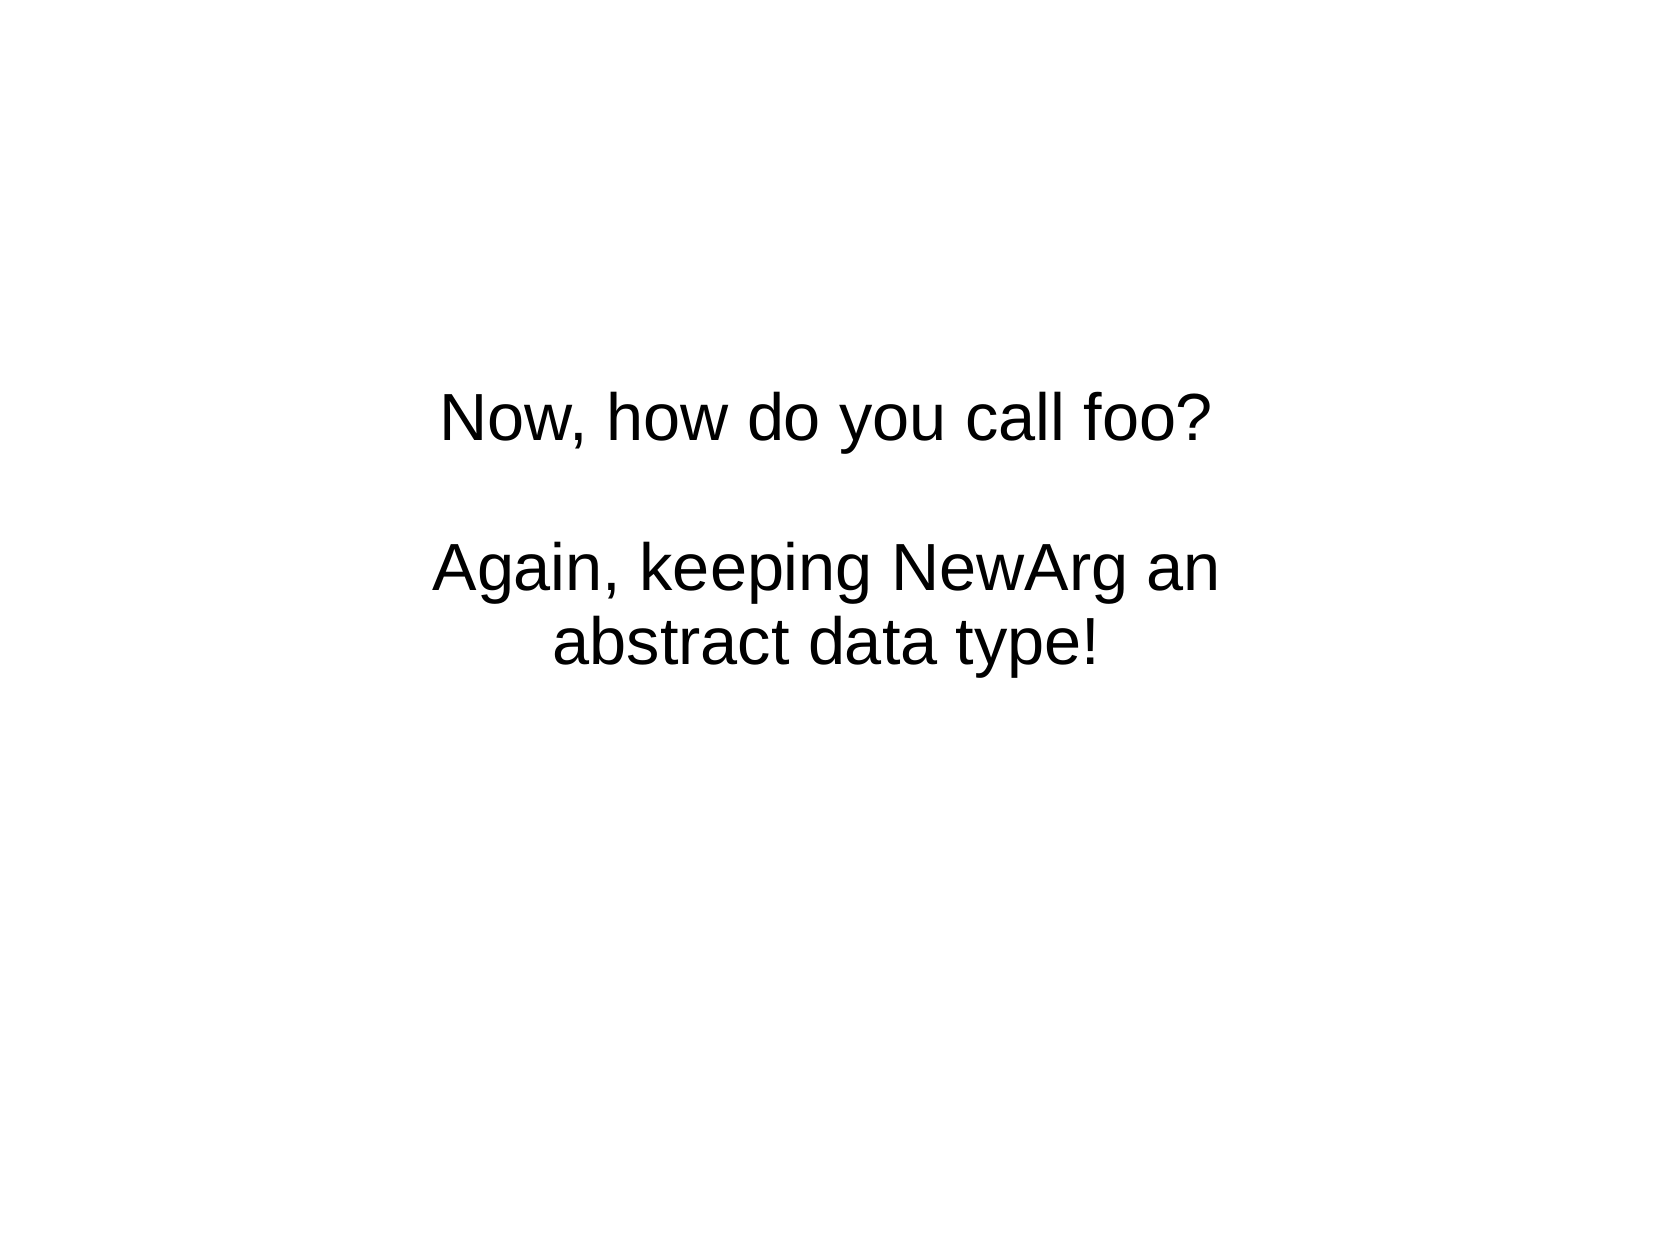

# Now, how do you call foo?
Again, keeping NewArg an
abstract data type!